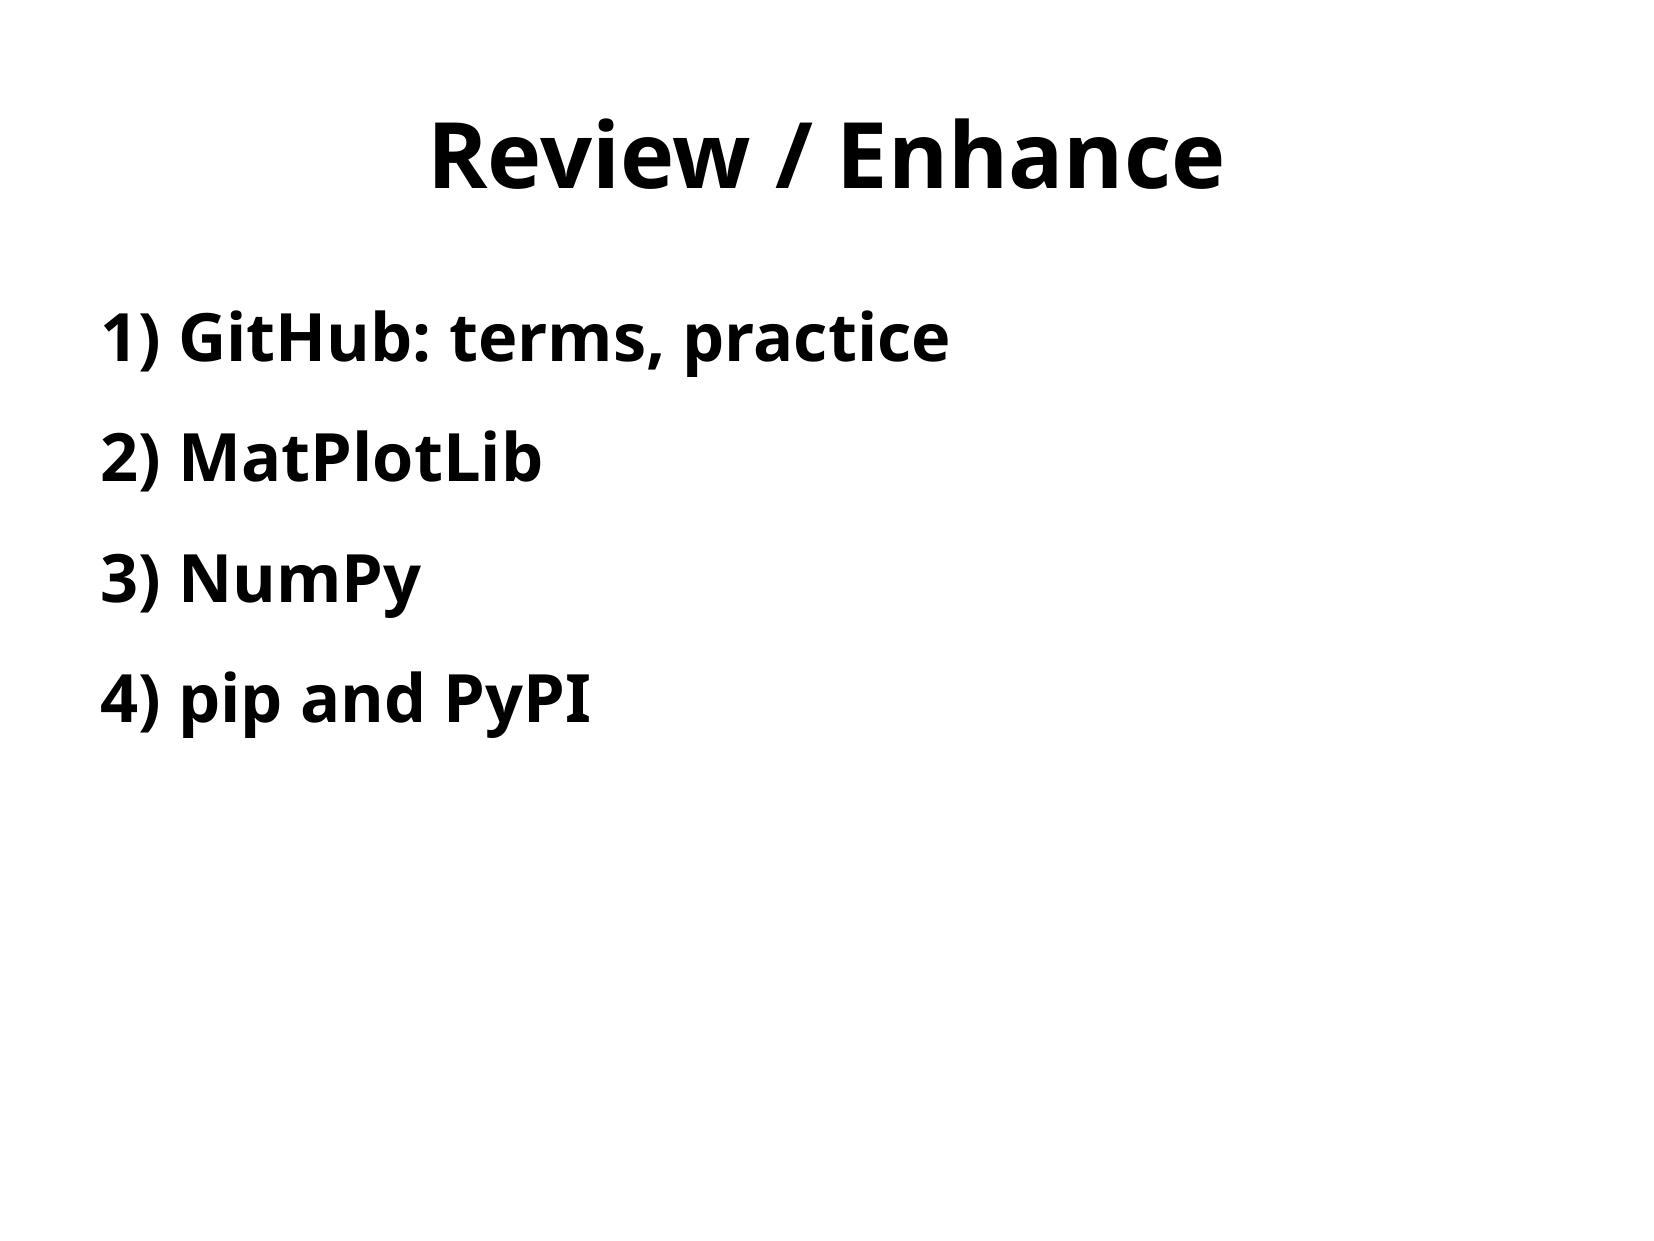

# Review / Enhance
 GitHub: terms, practice
 MatPlotLib
 NumPy
 pip and PyPI